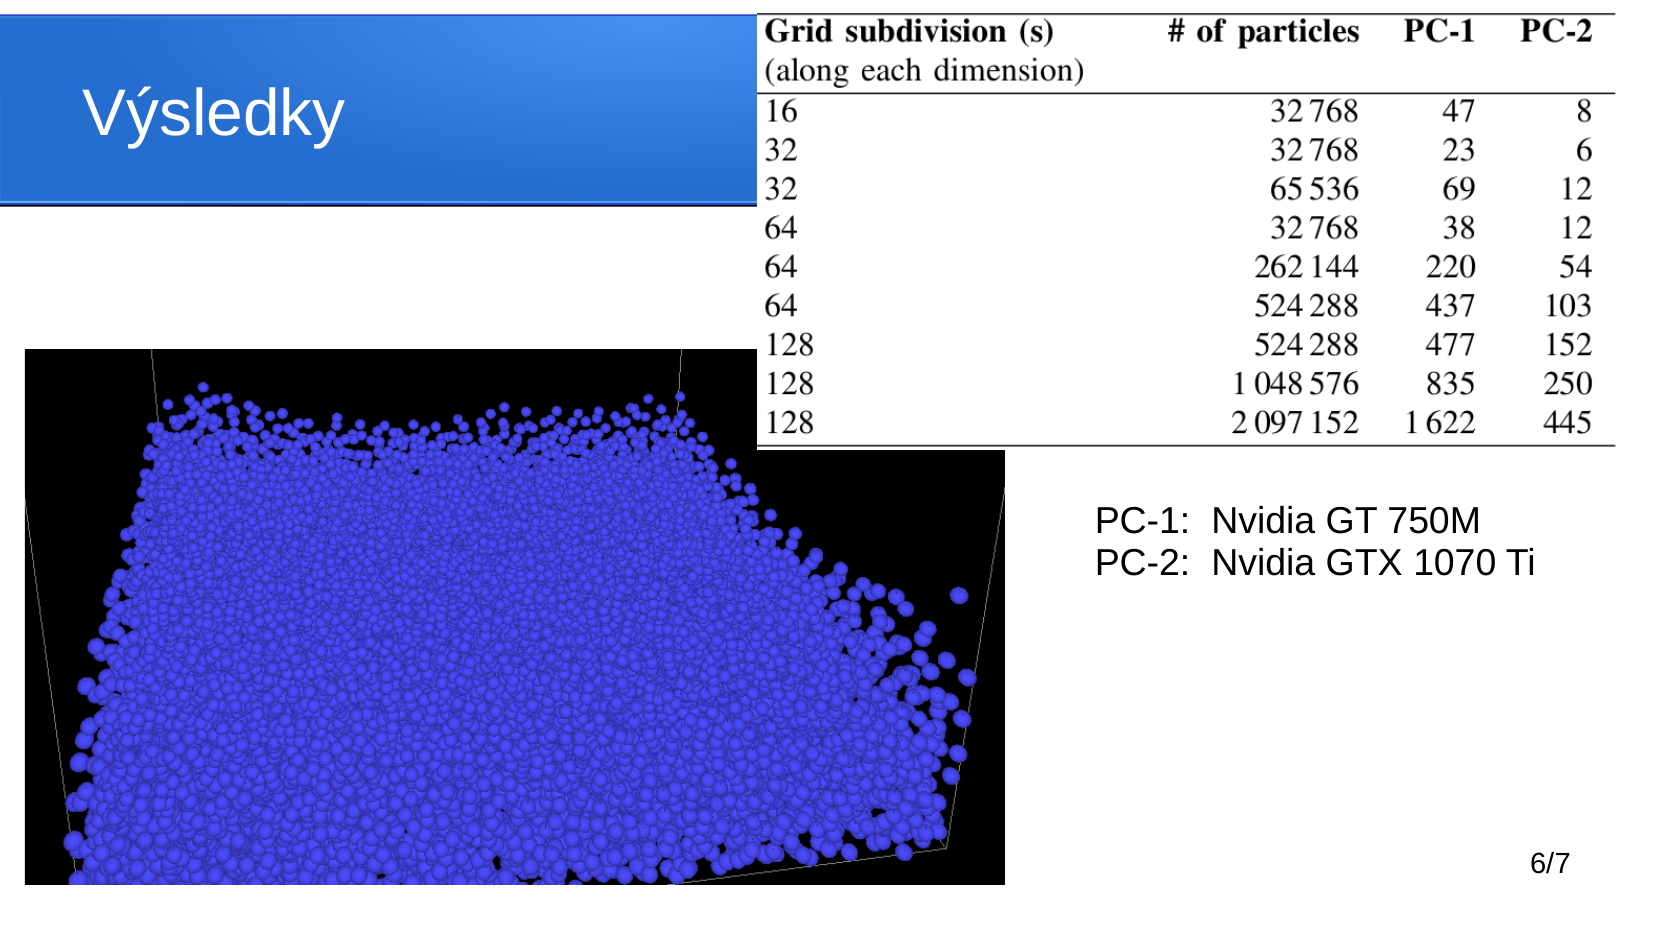

# Výsledky
PC-1: Nvidia GT 750M
PC-2: Nvidia GTX 1070 Ti
6